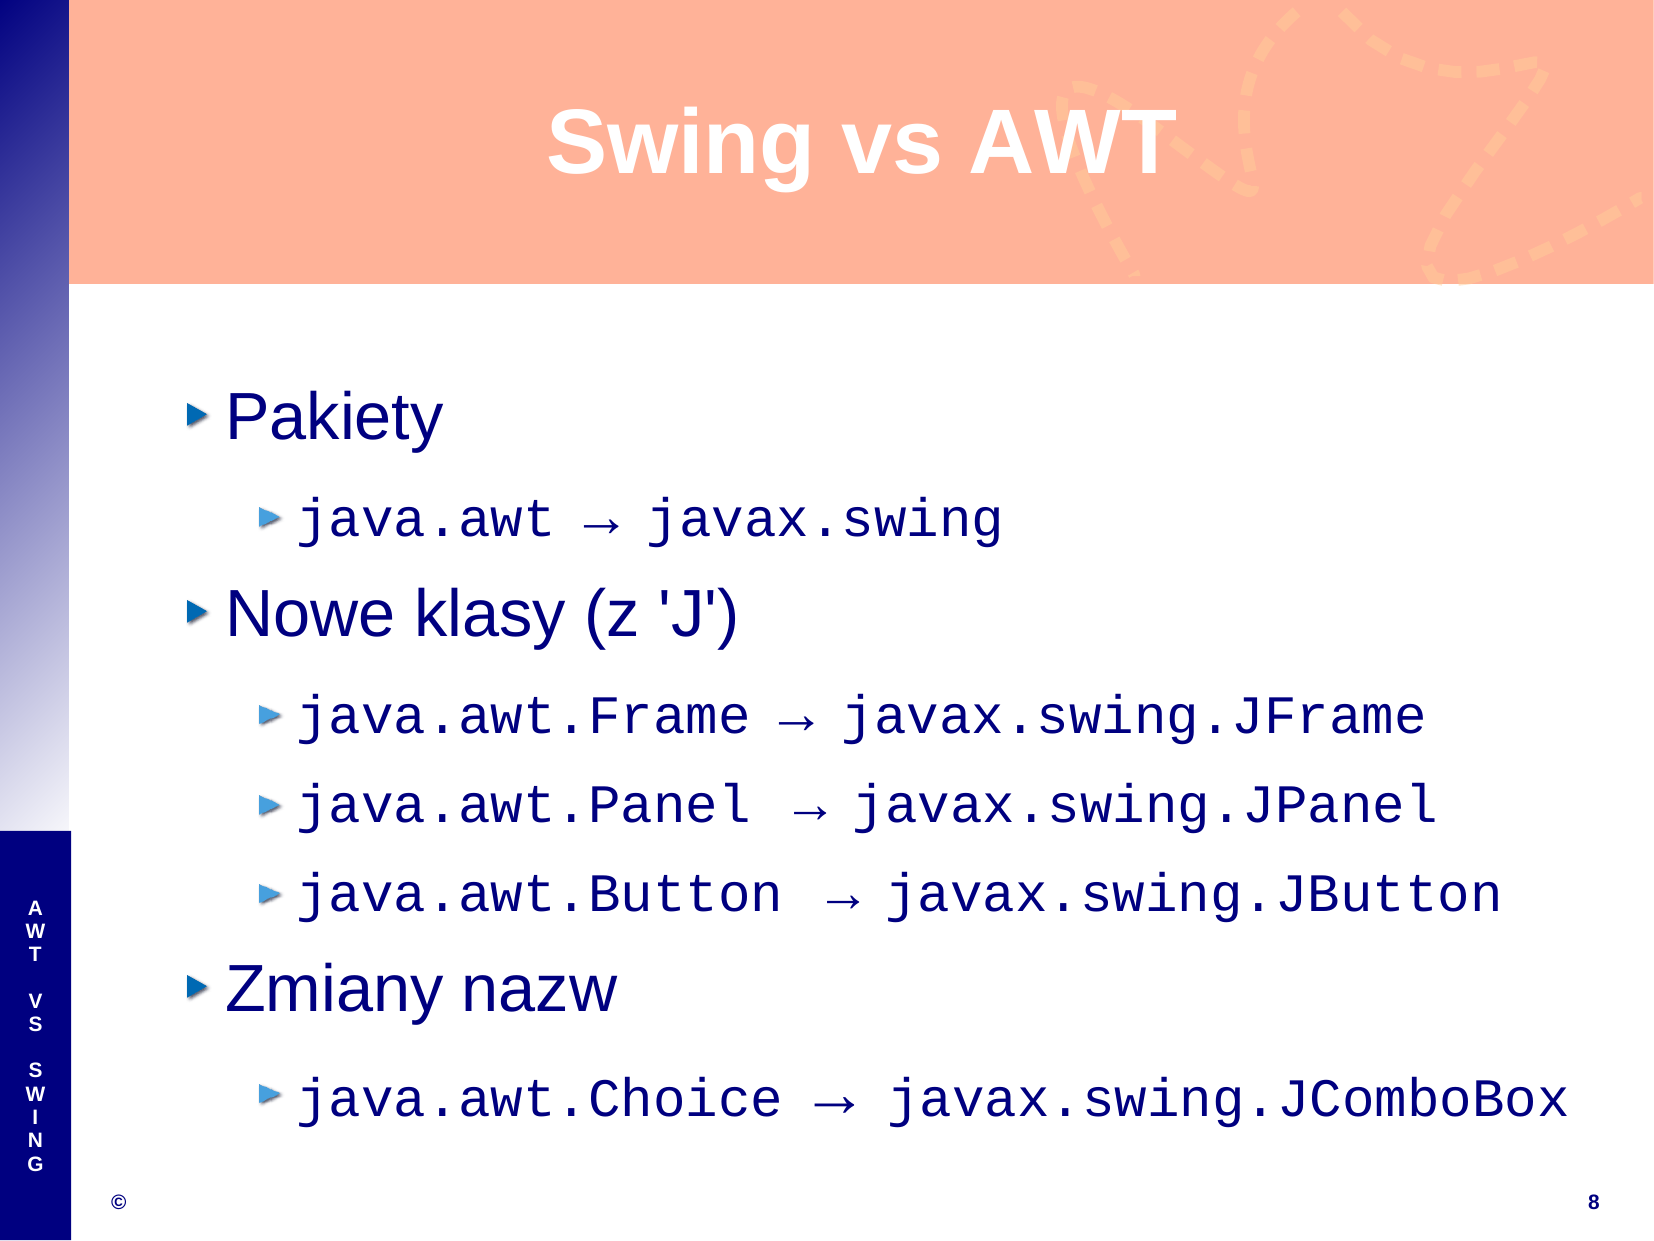

Swing vs AWT
# Pakiety
java.awt → javax.swing
Nowe klasy (z 'J')
java.awt.Frame → javax.swing.JFrame
java.awt.Panel → javax.swing.JPanel
java.awt.Button → javax.swing.JButton
Zmiany nazw
java.awt.Choice → javax.swing.JComboBox
A
W
T
V
S
S
W
I
N
G